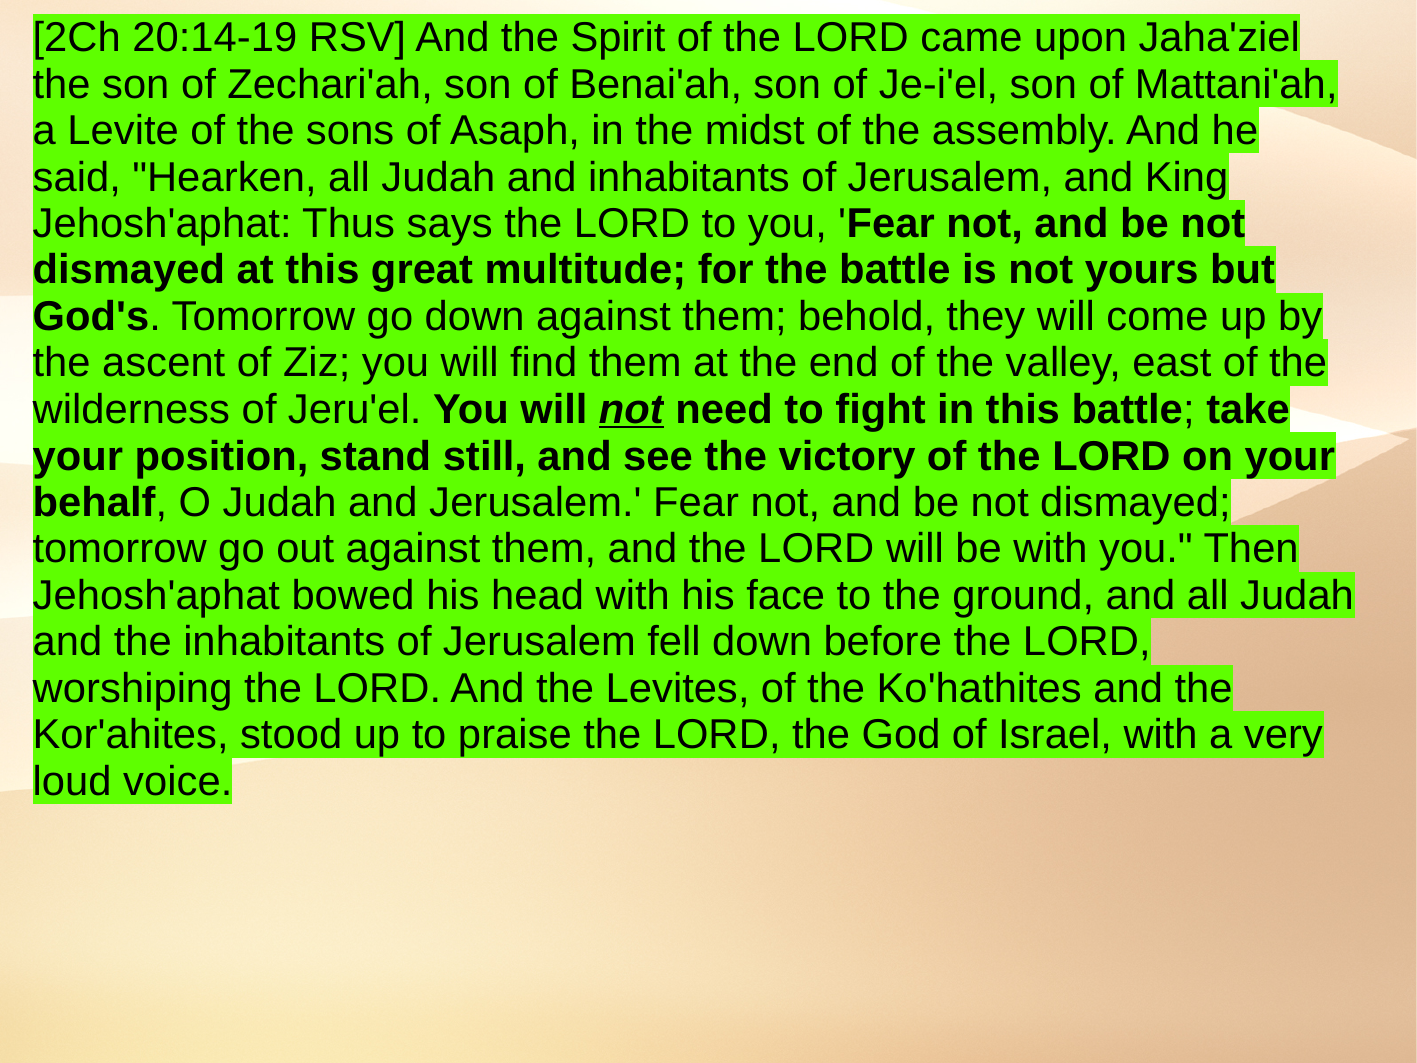

[2Ch 20:14-19 RSV] And the Spirit of the LORD came upon Jaha'ziel the son of Zechari'ah, son of Benai'ah, son of Je-i'el, son of Mattani'ah, a Levite of the sons of Asaph, in the midst of the assembly. And he said, "Hearken, all Judah and inhabitants of Jerusalem, and King Jehosh'aphat: Thus says the LORD to you, 'Fear not, and be not dismayed at this great multitude; for the battle is not yours but God's. Tomorrow go down against them; behold, they will come up by the ascent of Ziz; you will find them at the end of the valley, east of the wilderness of Jeru'el. You will not need to fight in this battle; take your position, stand still, and see the victory of the LORD on your behalf, O Judah and Jerusalem.' Fear not, and be not dismayed; tomorrow go out against them, and the LORD will be with you." Then Jehosh'aphat bowed his head with his face to the ground, and all Judah and the inhabitants of Jerusalem fell down before the LORD, worshiping the LORD. And the Levites, of the Ko'hathites and the Kor'ahites, stood up to praise the LORD, the God of Israel, with a very loud voice.